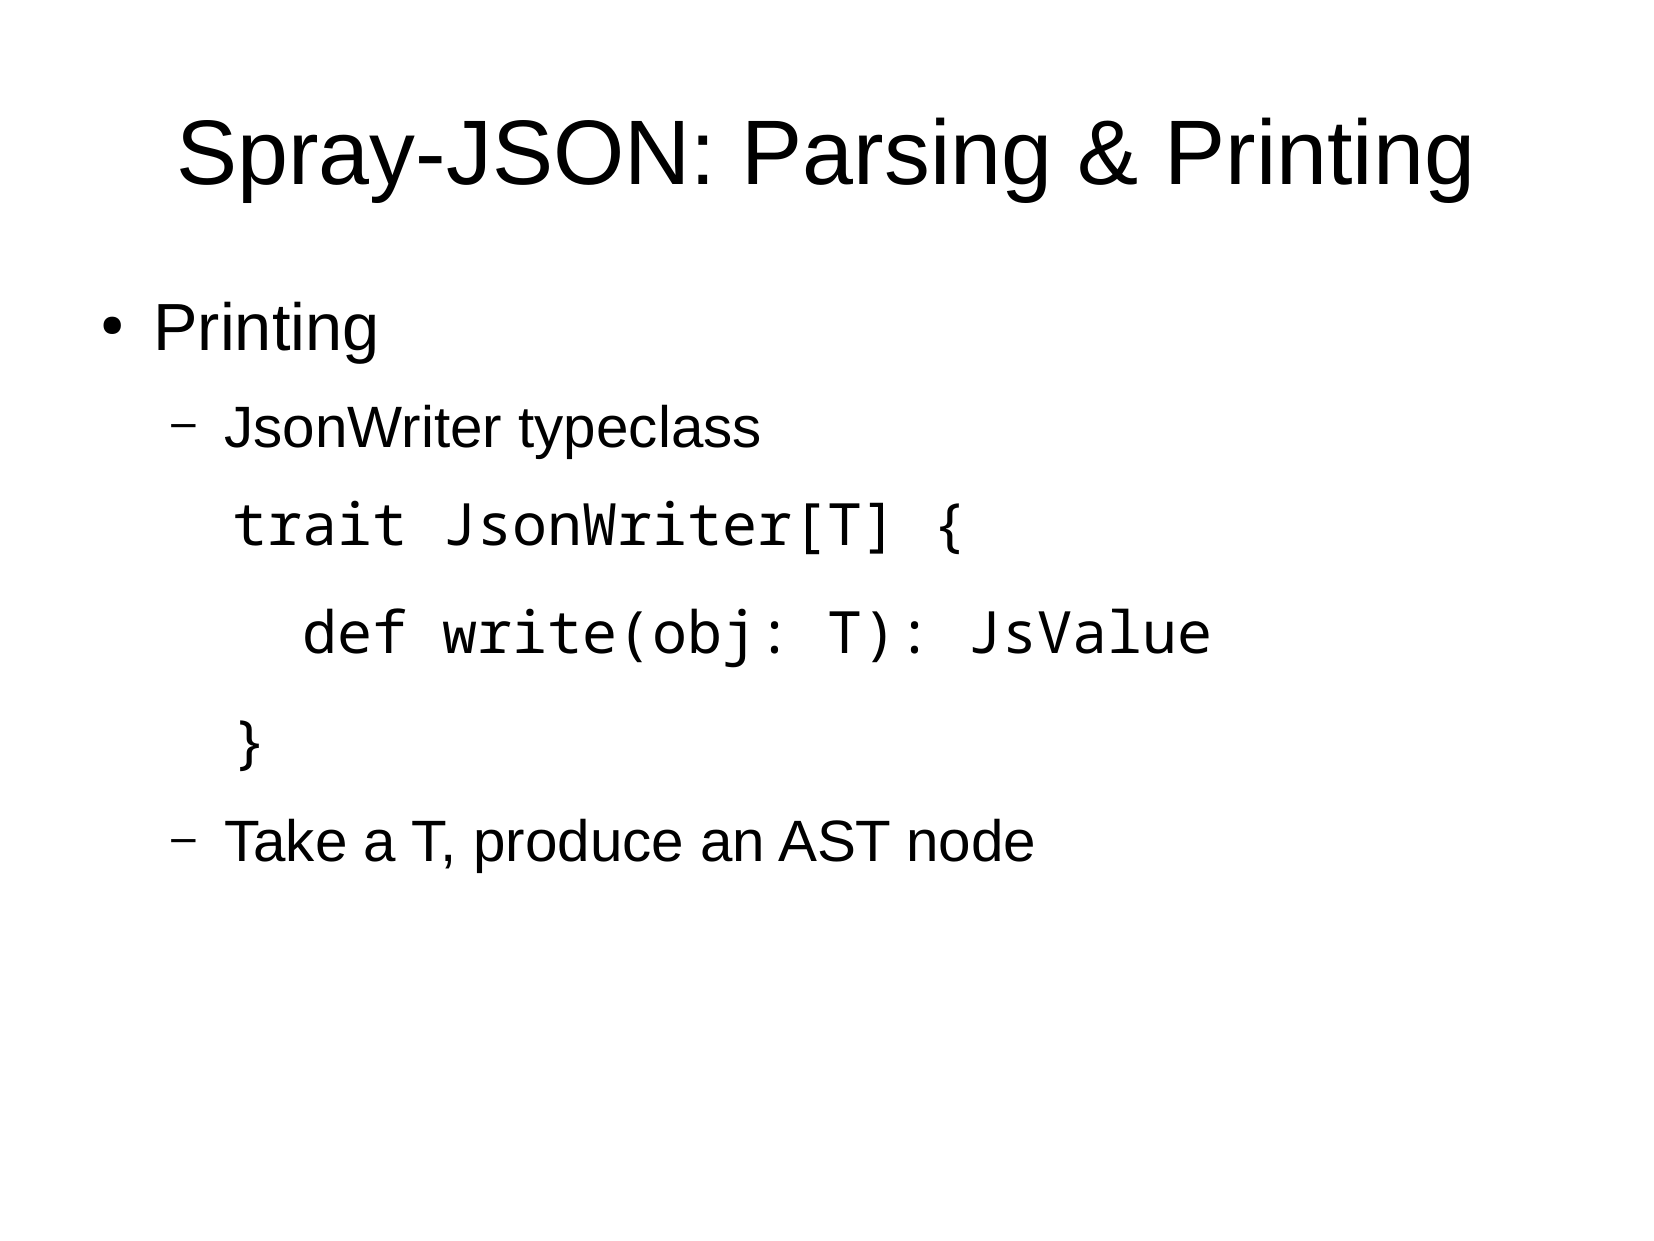

# Spray-JSON: Parsing & Printing
Printing
JsonWriter typeclass
trait JsonWriter[T] {
 def write(obj: T): JsValue
}
Take a T, produce an AST node